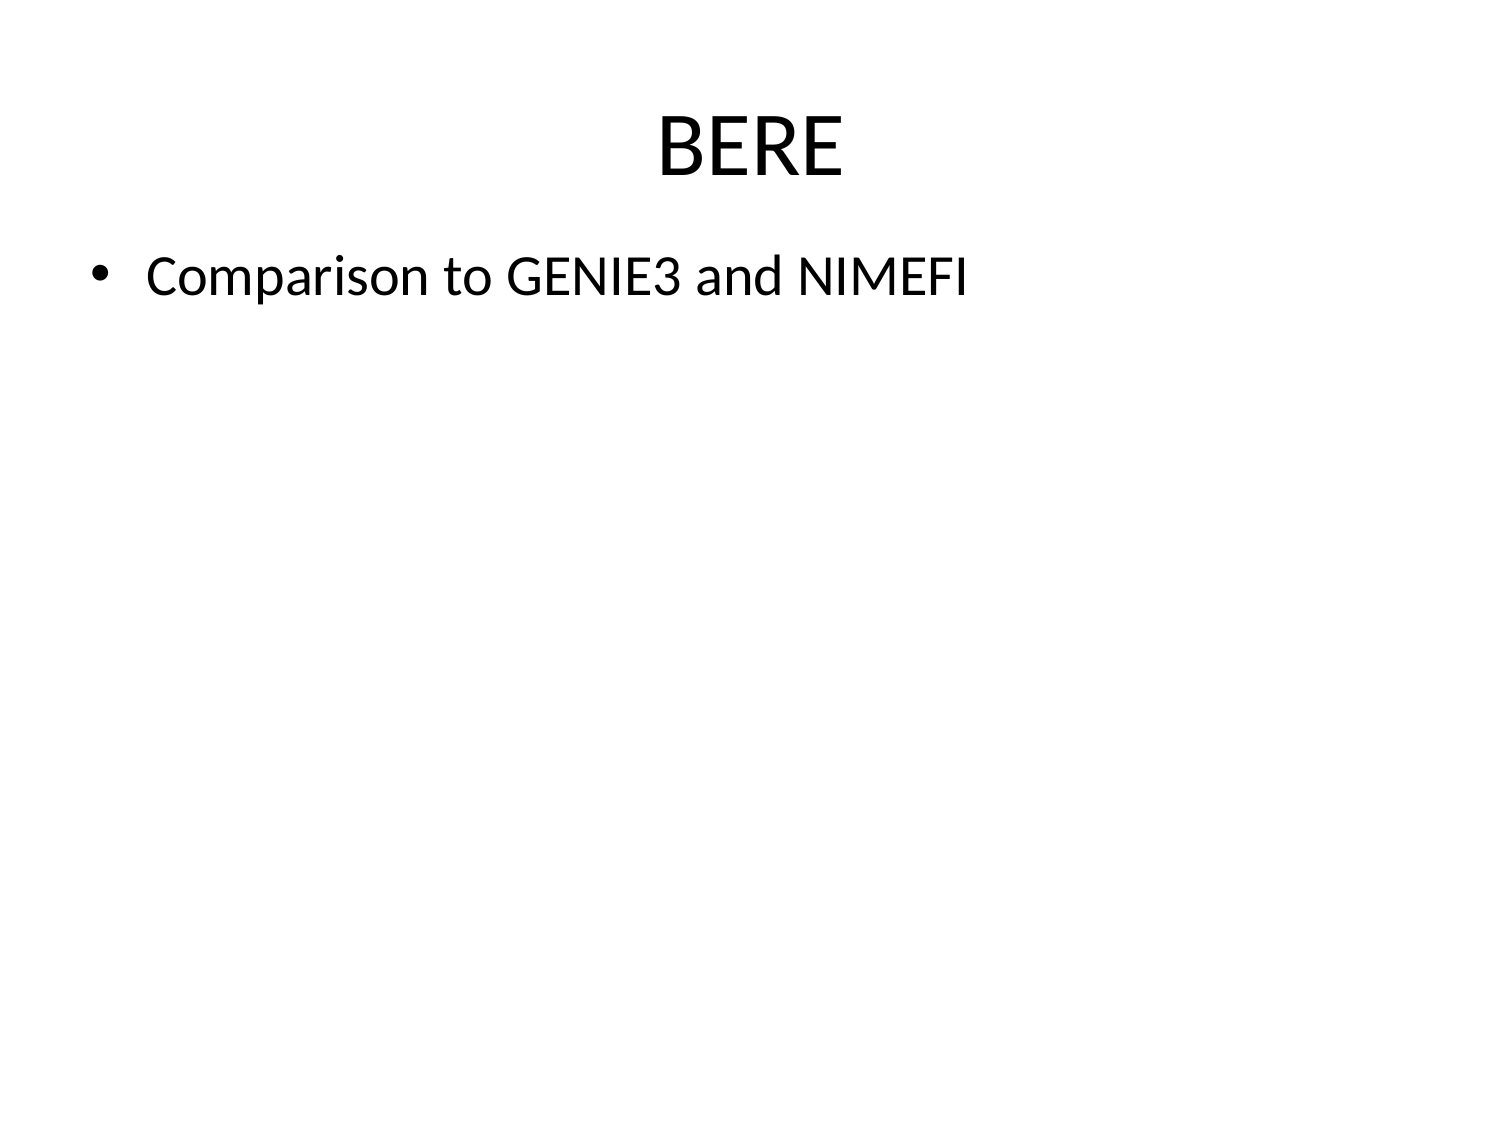

BERE
# Comparison to GENIE3 and NIMEFI